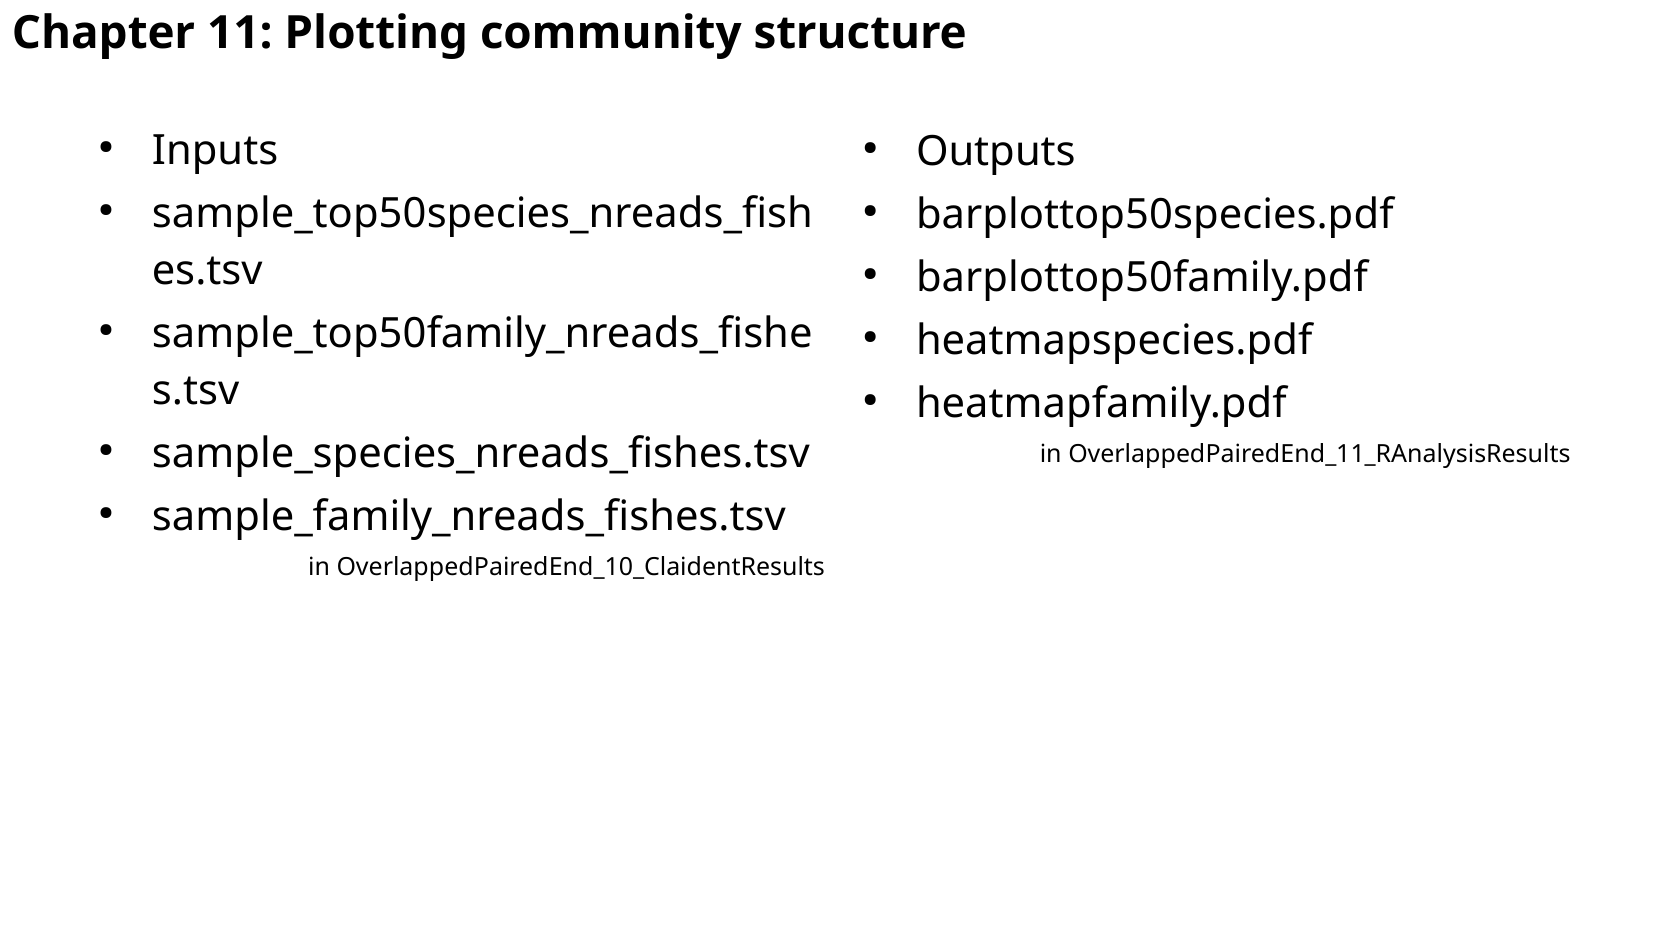

# Chapter 11: Plotting community structure
Inputs
sample_top50species_nreads_fishes.tsv
sample_top50family_nreads_fishes.tsv
sample_species_nreads_fishes.tsv
sample_family_nreads_fishes.tsv
in OverlappedPairedEnd_10_ClaidentResults
Outputs
barplottop50species.pdf
barplottop50family.pdf
heatmapspecies.pdf
heatmapfamily.pdf
in OverlappedPairedEnd_11_RAnalysisResults